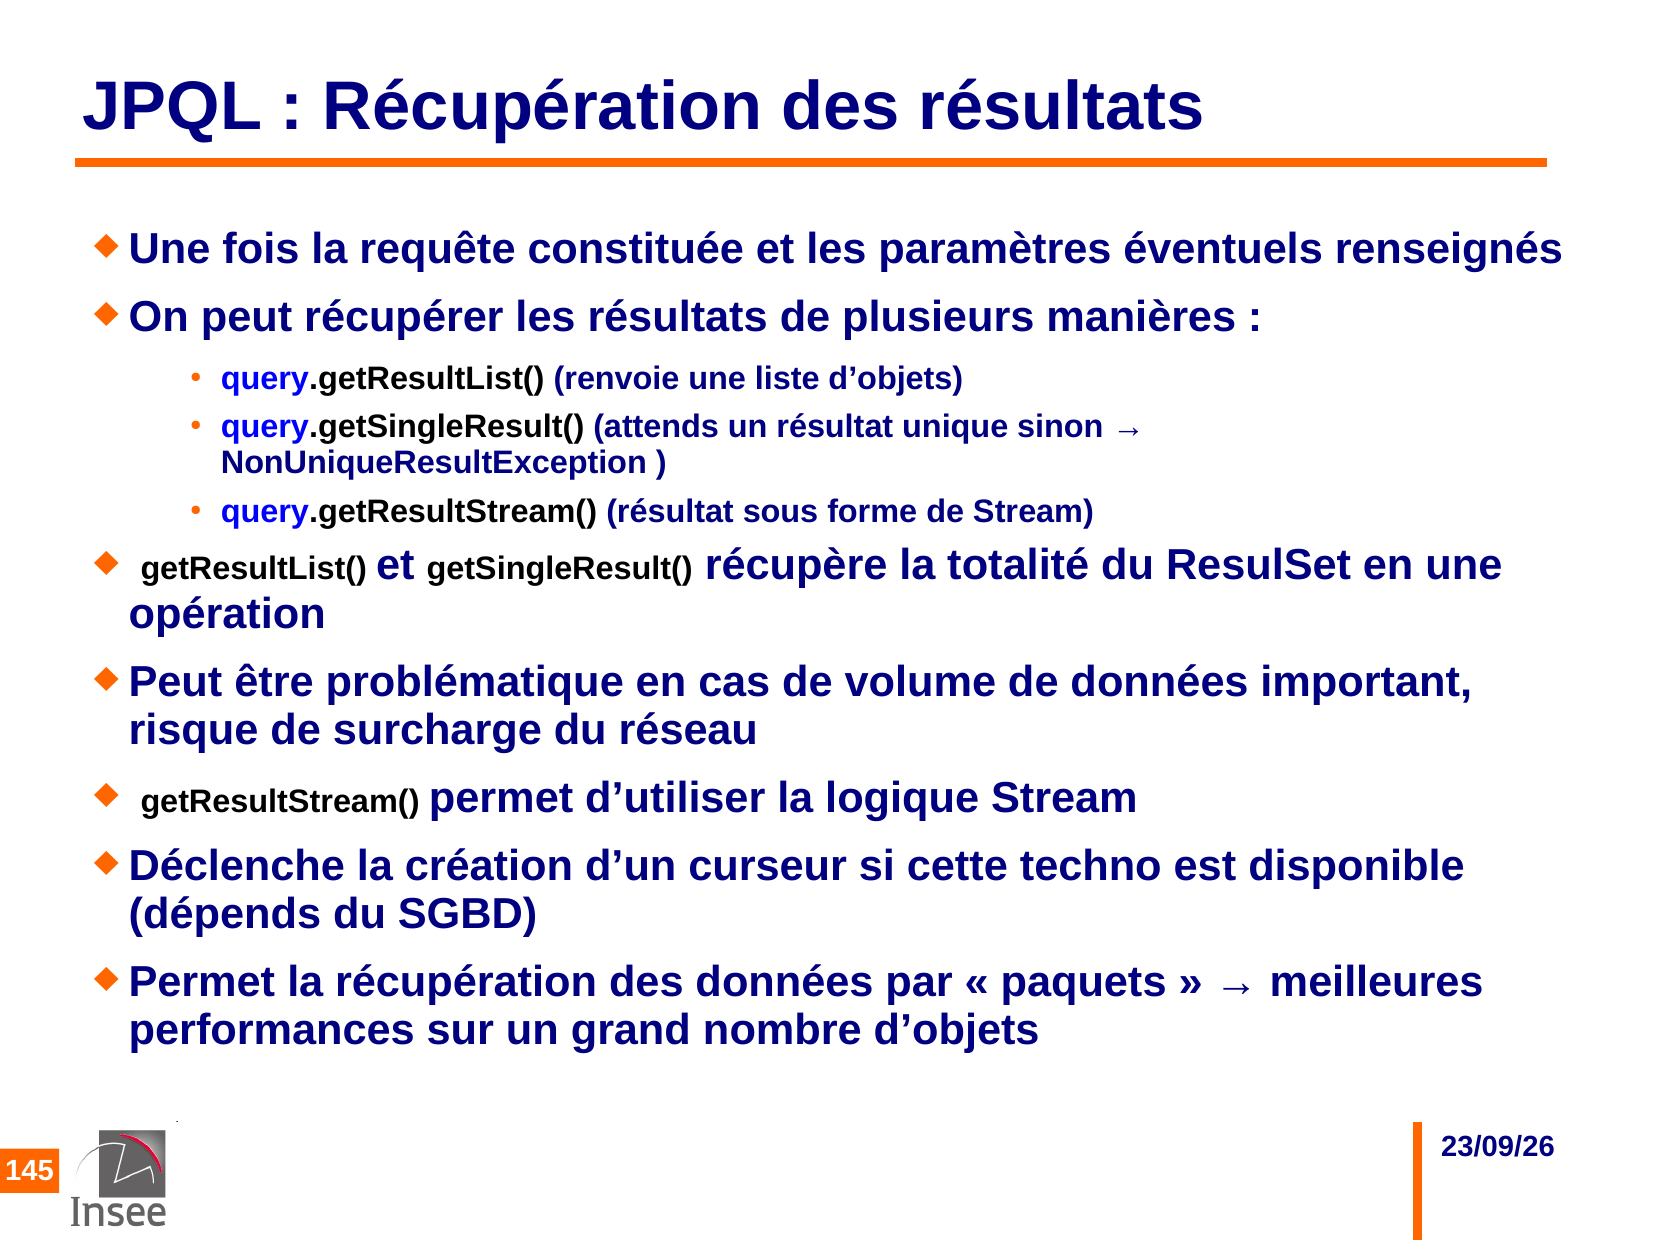

# JPQL : Récupération des résultats
Une fois la requête constituée et les paramètres éventuels renseignés
On peut récupérer les résultats de plusieurs manières :
query.getResultList() (renvoie une liste d’objets)
query.getSingleResult() (attends un résultat unique sinon → NonUniqueResultException )
query.getResultStream() (résultat sous forme de Stream)
 getResultList() et getSingleResult() récupère la totalité du ResulSet en une opération
Peut être problématique en cas de volume de données important, risque de surcharge du réseau
 getResultStream() permet d’utiliser la logique Stream
Déclenche la création d’un curseur si cette techno est disponible (dépends du SGBD)
Permet la récupération des données par « paquets » → meilleures performances sur un grand nombre d’objets
145